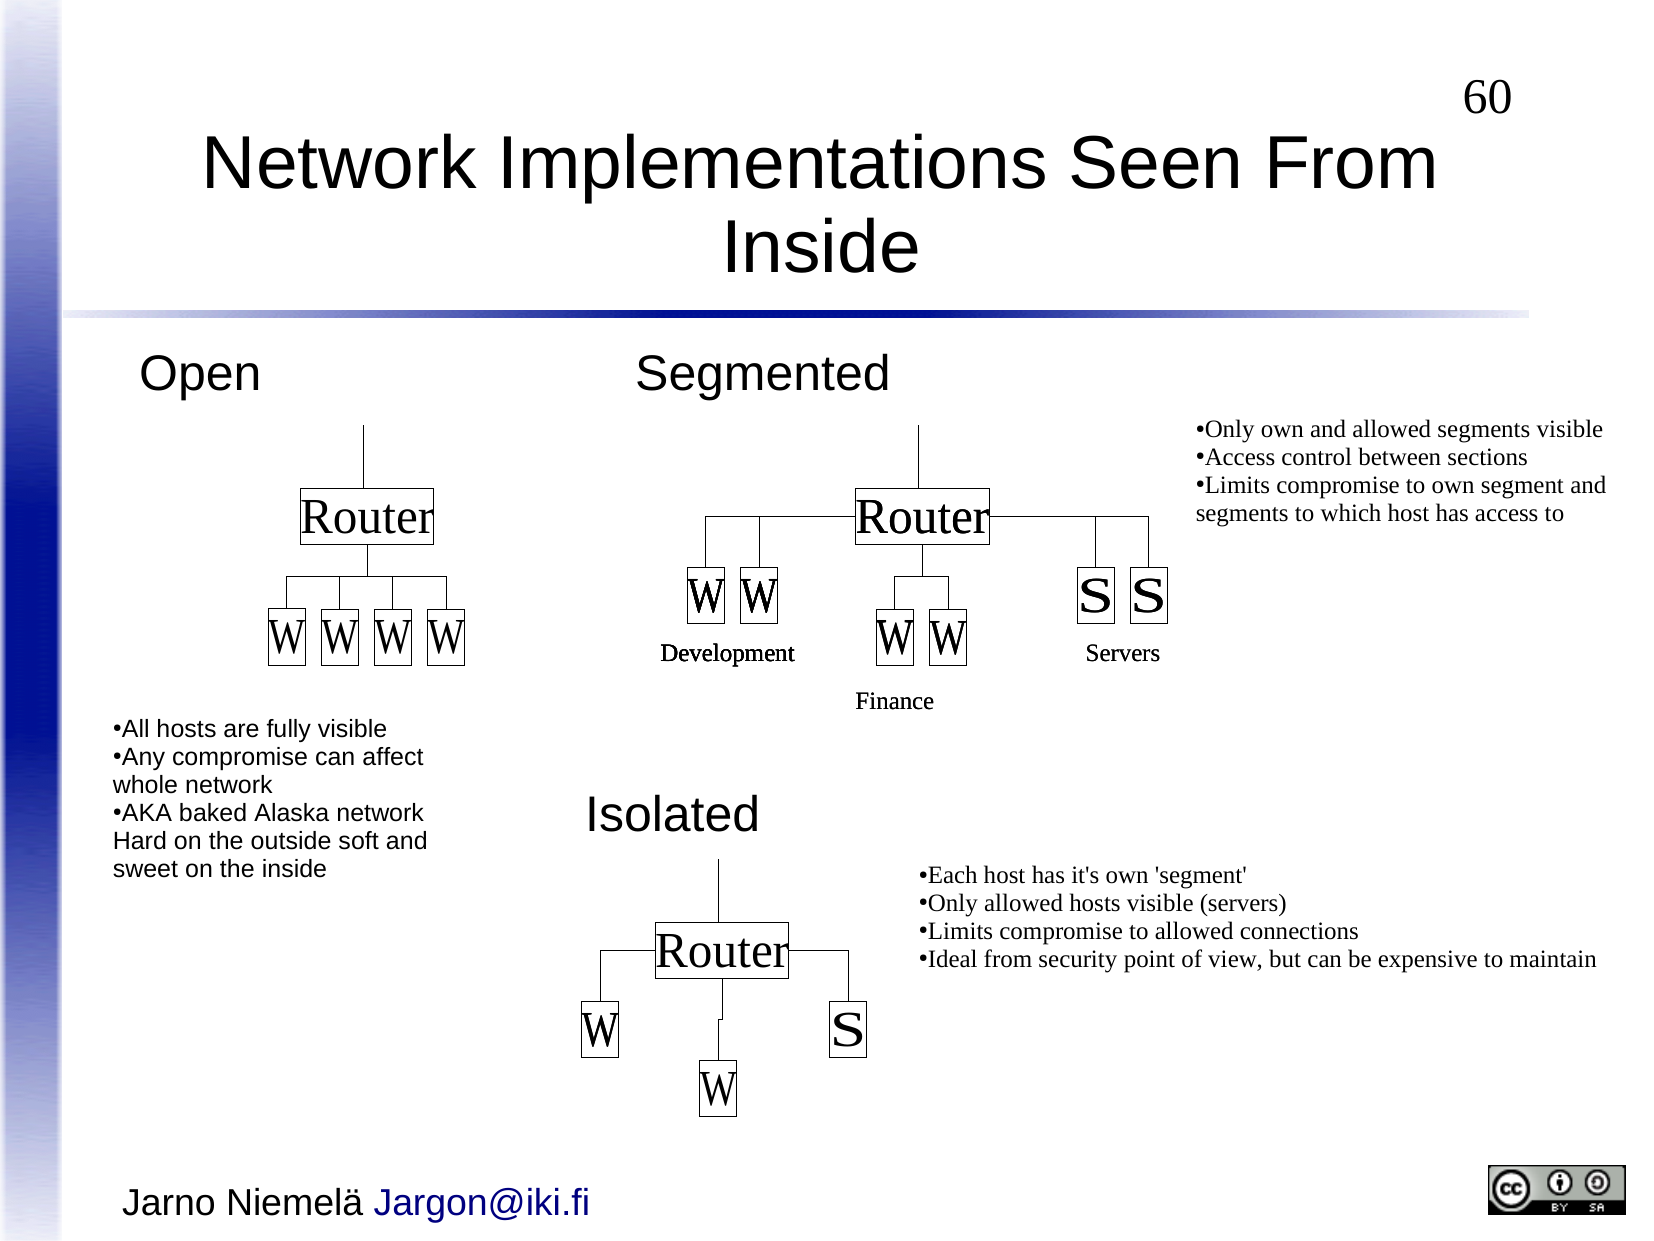

# Network Implementations Seen From Inside
Open						Segmented
Only own and allowed segments visible
Access control between sections
Limits compromise to own segment and
segments to which host has access to
Router
Router
W
W
W
W
W
W
S
S
W
W
S
S
W
W
W
W
Development
Development
Development
Servers
Development
Servers
Finance
Finance
Router
W
W
W
W
All hosts are fully visible
Any compromise can affect
whole network
AKA baked Alaska network
Hard on the outside soft and
sweet on the inside
Isolated
Each host has it's own 'segment'
Only allowed hosts visible (servers)
Limits compromise to allowed connections
Ideal from security point of view, but can be expensive to maintain
Router
W
W
S
W